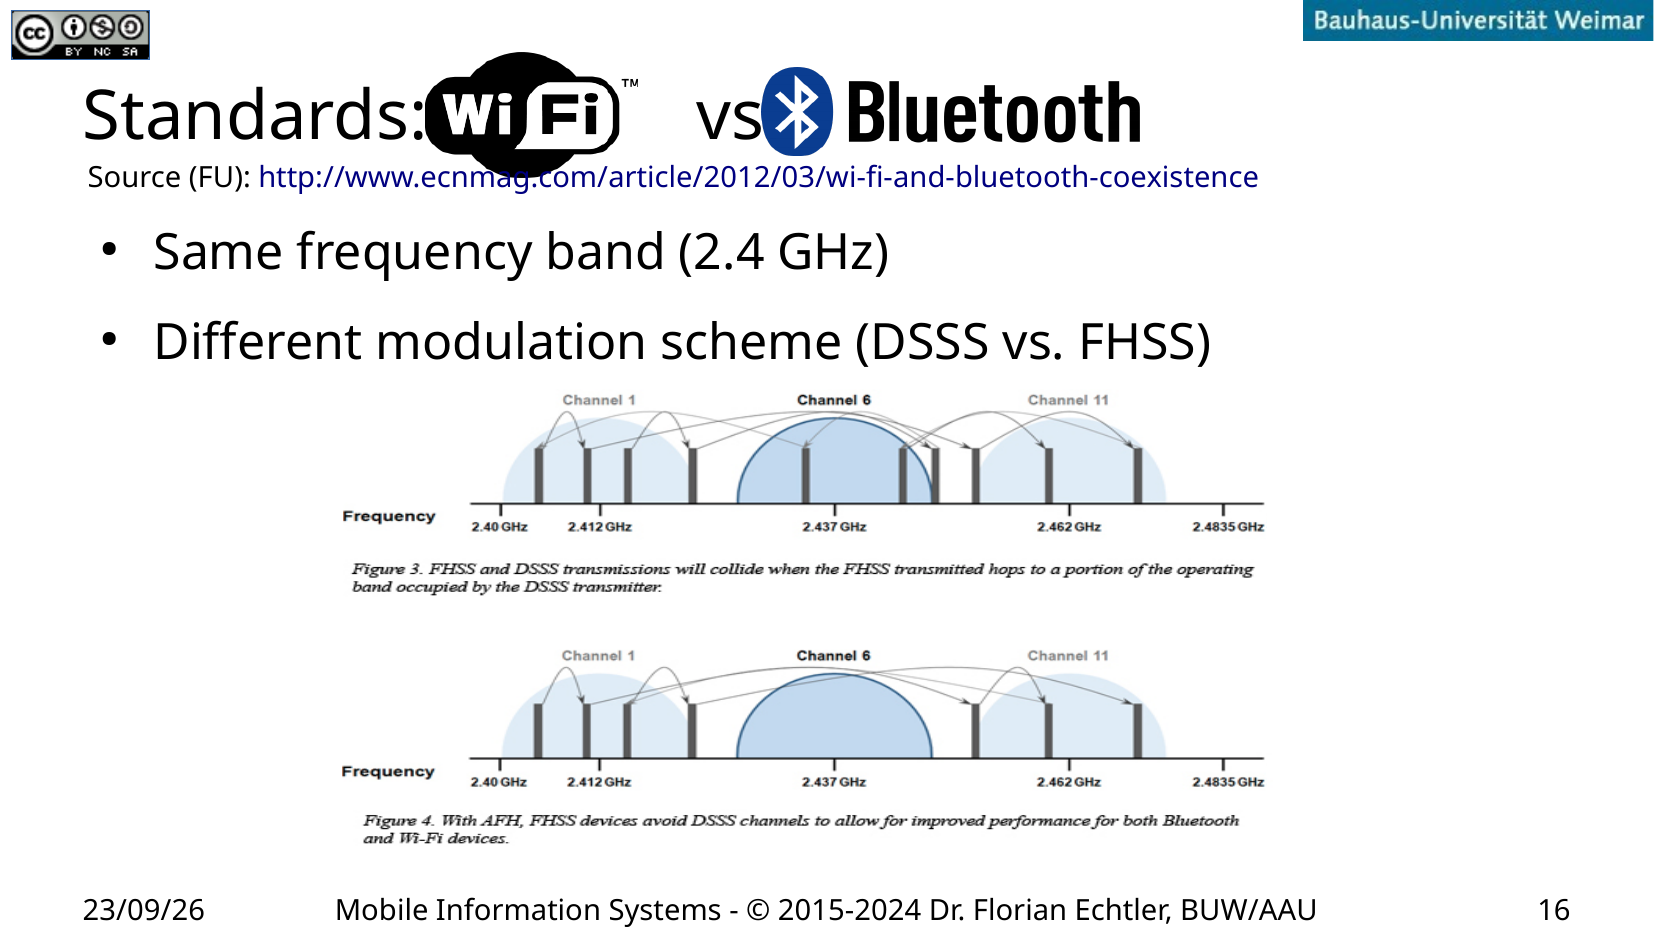

# Standards: vs.
Source (FU): http://www.ecnmag.com/article/2012/03/wi-fi-and-bluetooth-coexistence
Same frequency band (2.4 GHz)
Different modulation scheme (DSSS vs. FHSS)
Mobile Information Systems - © 2015-2024 Dr. Florian Echtler, BUW/AAU
16